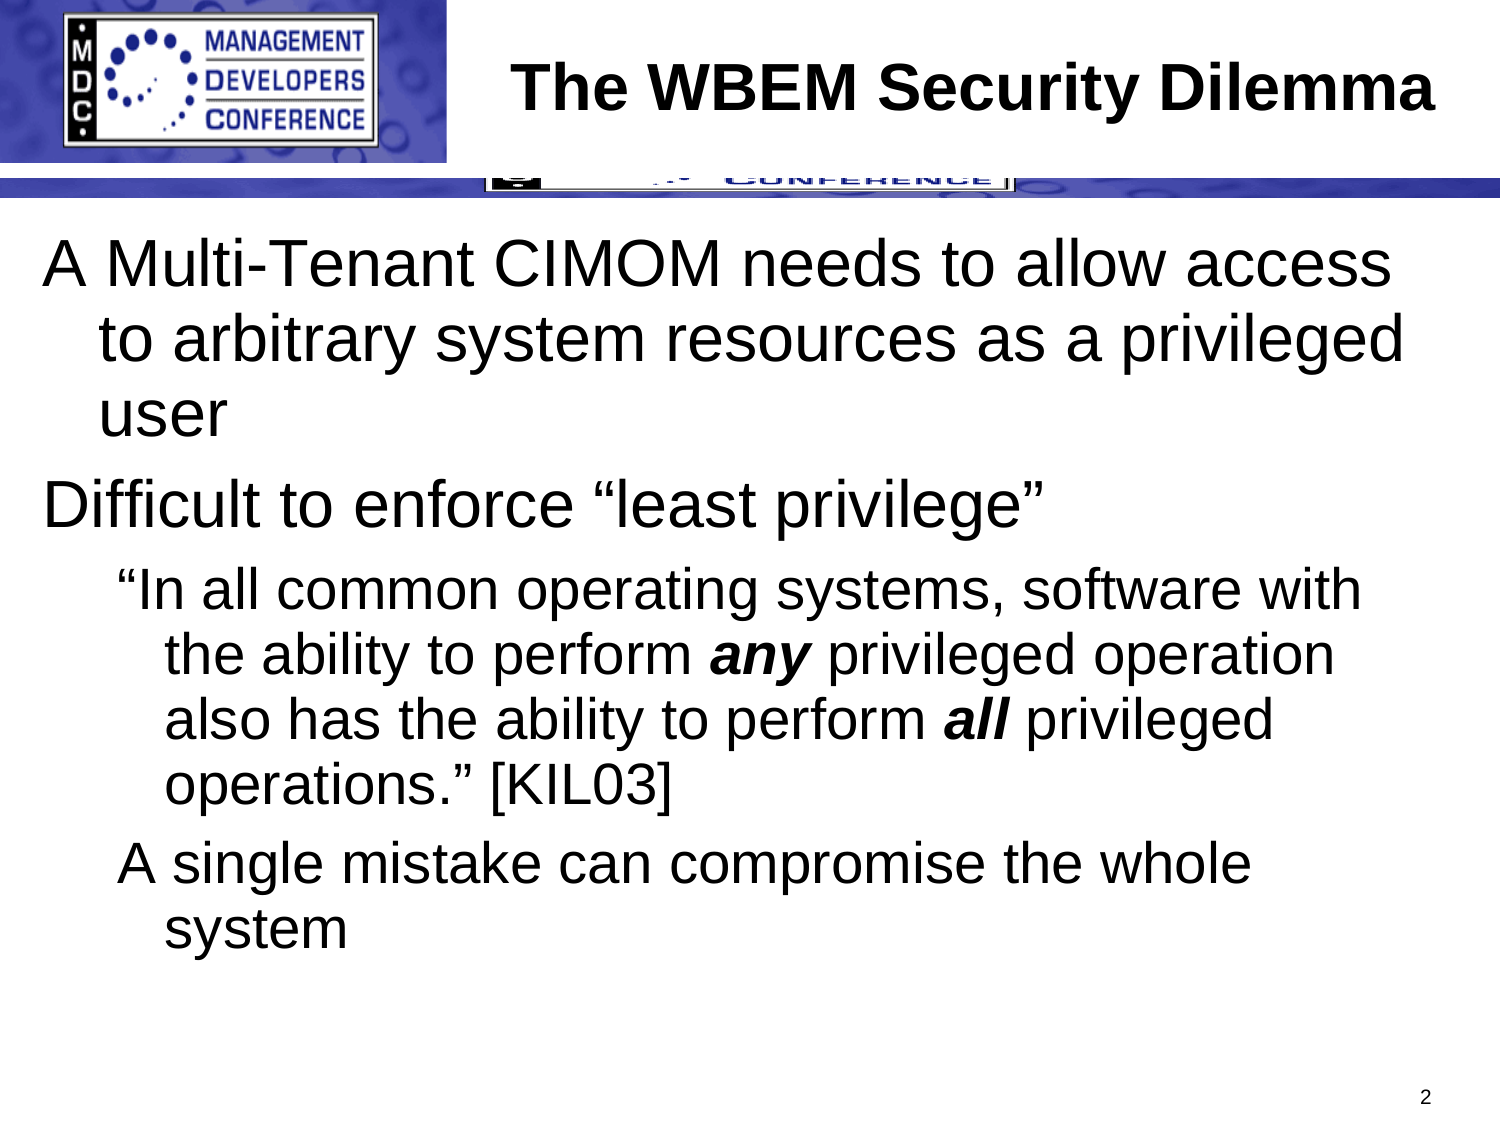

# The WBEM Security Dilemma
A Multi-Tenant CIMOM needs to allow access to arbitrary system resources as a privileged user
Difficult to enforce “least privilege”
“In all common operating systems, software with the ability to perform any privileged operation also has the ability to perform all privileged operations.” [KIL03]
A single mistake can compromise the whole system
2